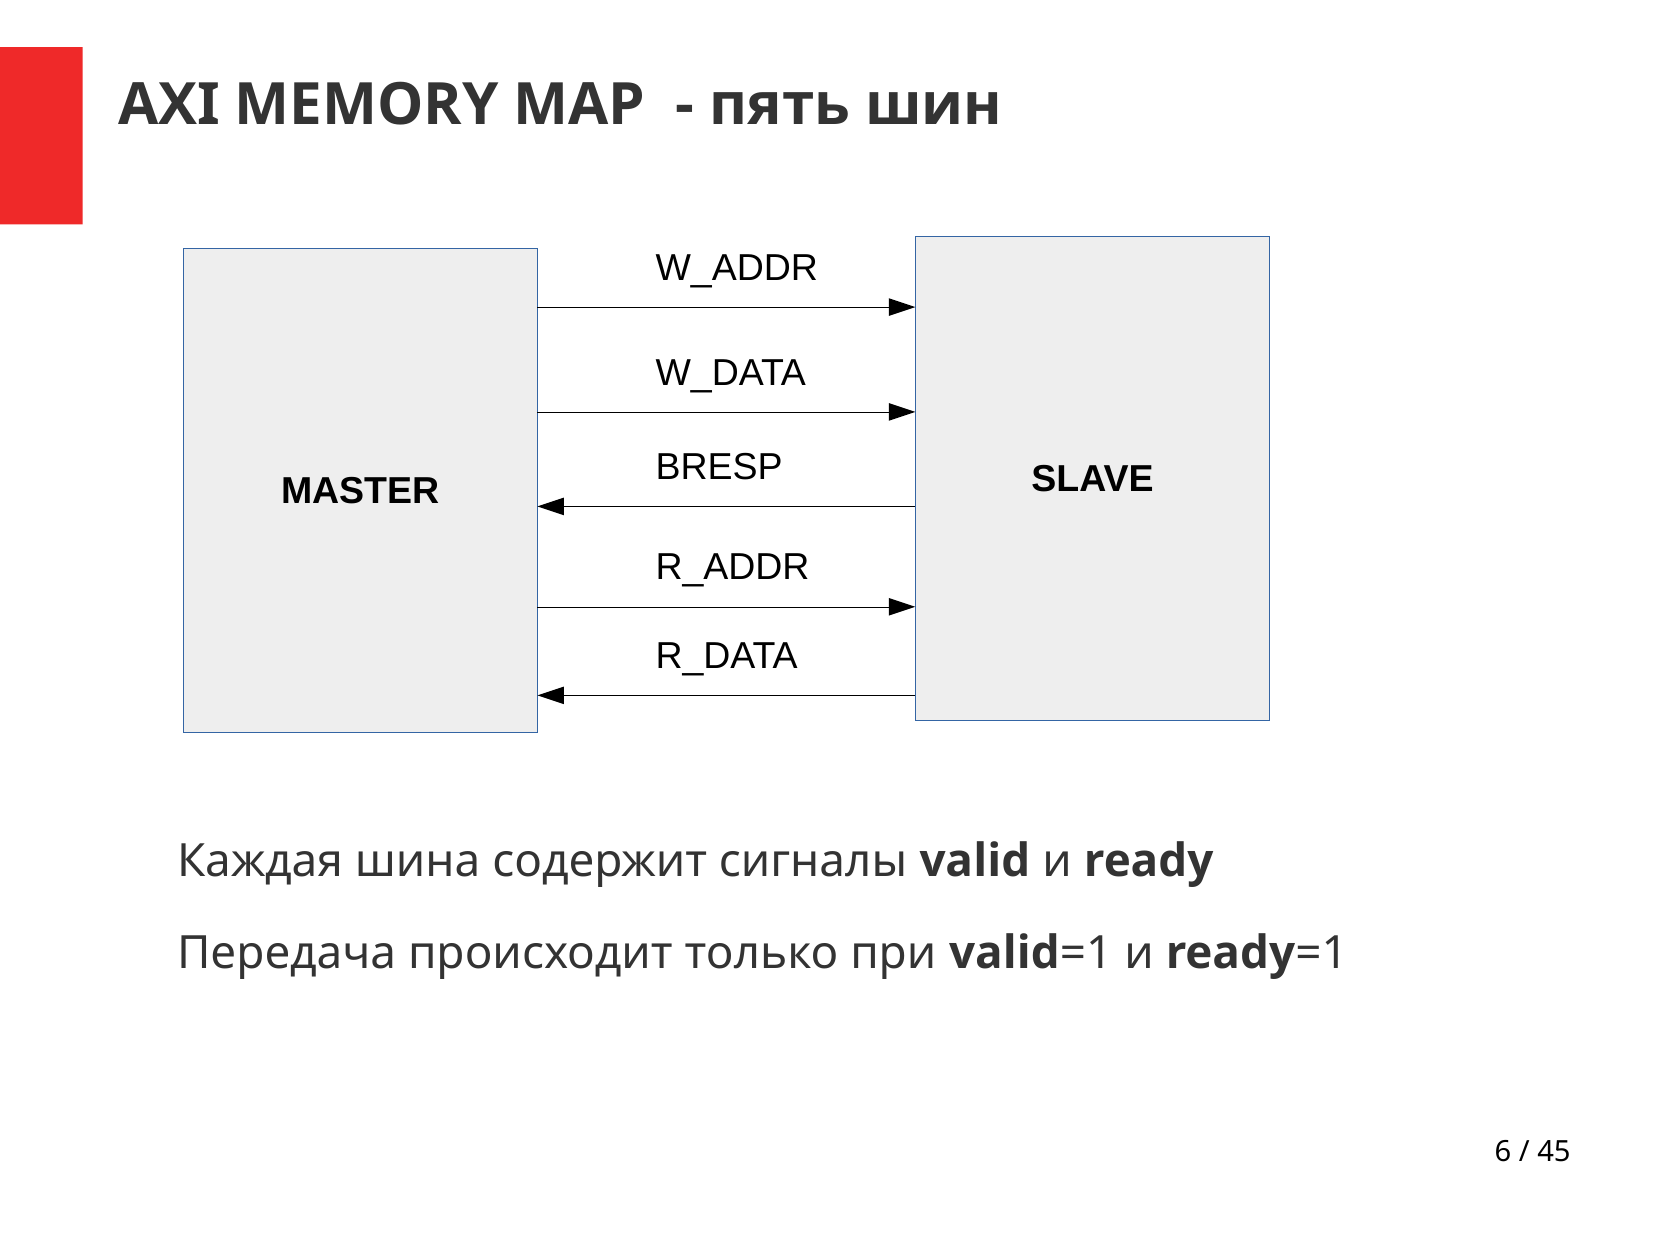

# AXI MEMORY MAP - пять шин
SLAVE
W_ADDR
MASTER
W_DATA
BRESP
R_ADDR
R_DATA
Каждая шина содержит сигналы valid и ready
Передача происходит только при valid=1 и ready=1
6